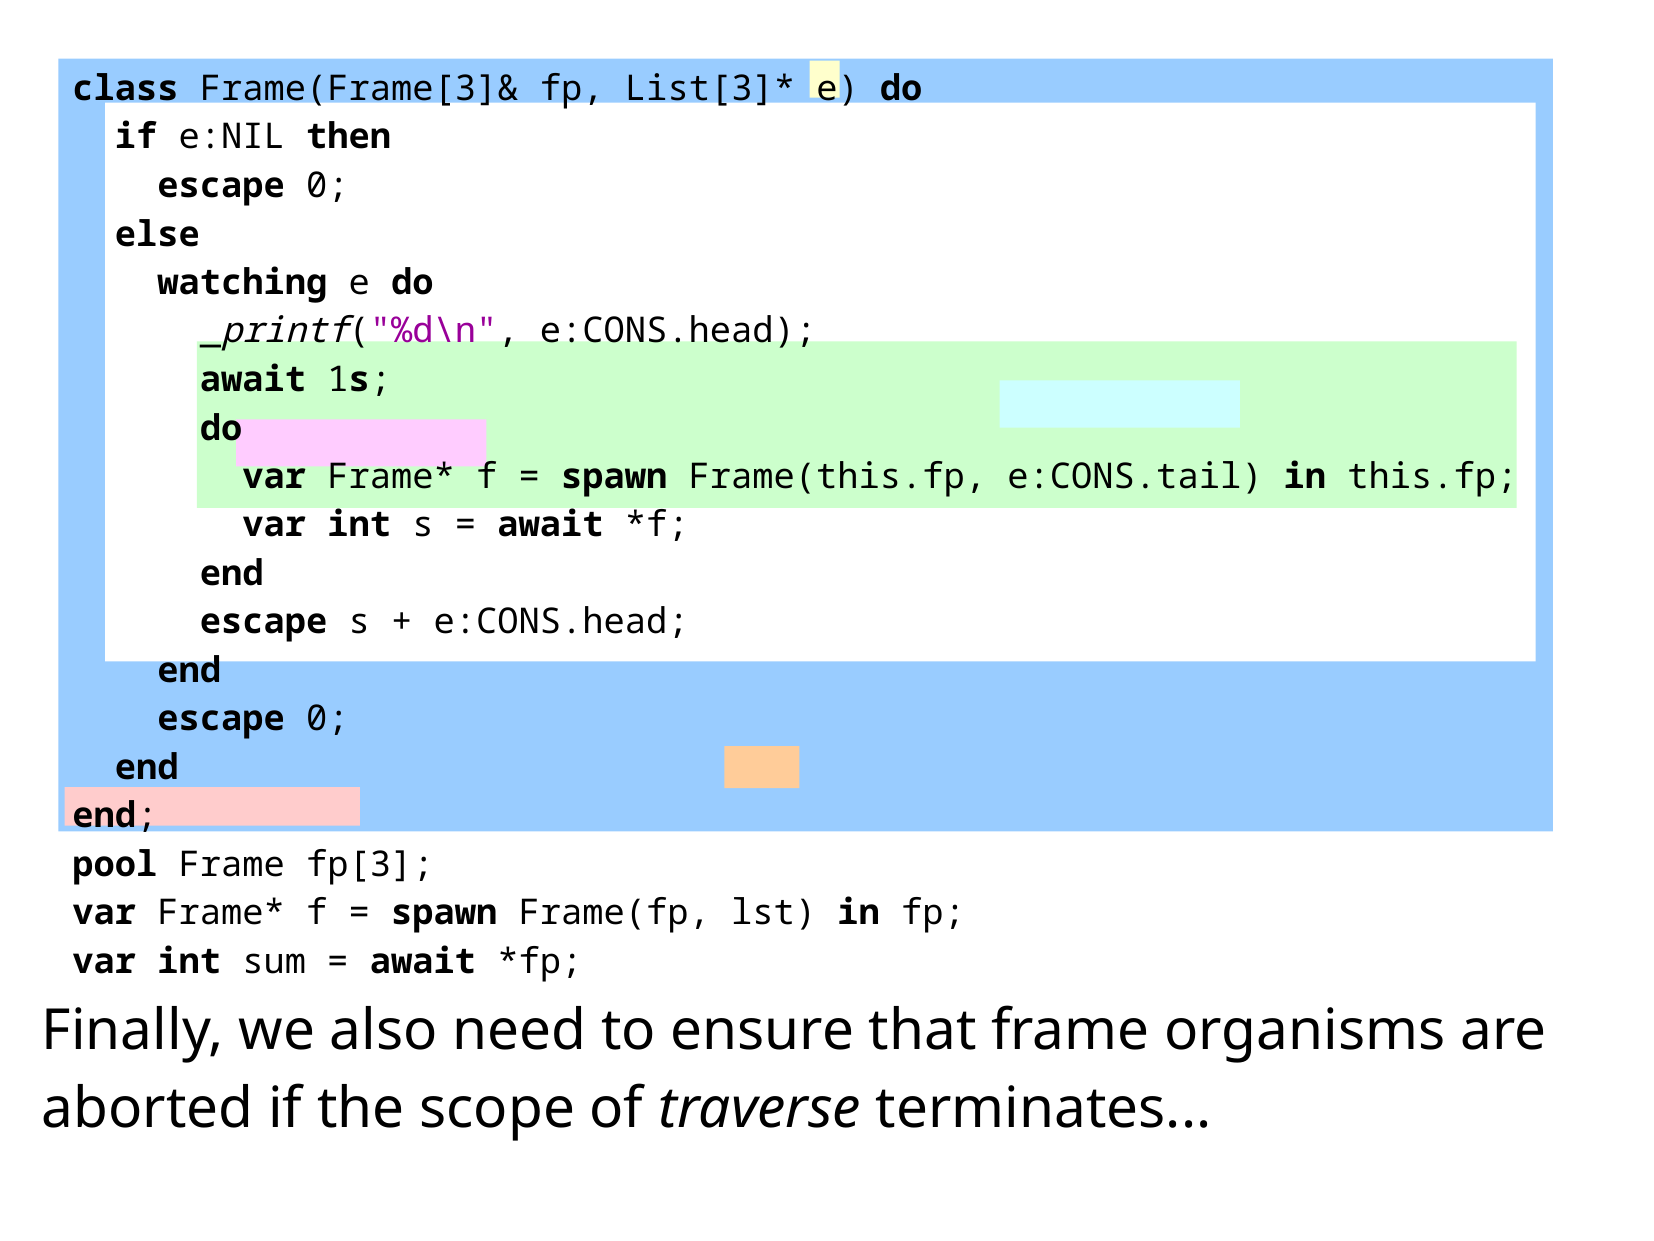

class Frame(Frame[3]& fp, List[3]* e) do
 if e:NIL then
 escape 0;
 else
 watching e do
 _printf("%d\n", e:CONS.head);
 await 1s;
 do
 var Frame* f = spawn Frame(this.fp, e:CONS.tail) in this.fp;
 var int s = await *f;
 end
 escape s + e:CONS.head;
 end
 escape 0;
 end
 end;
 pool Frame fp[3];
 var Frame* f = spawn Frame(fp, lst) in fp;
 var int sum = await *fp;
Finally, we also need to ensure that frame organisms are aborted if the scope of traverse terminates...